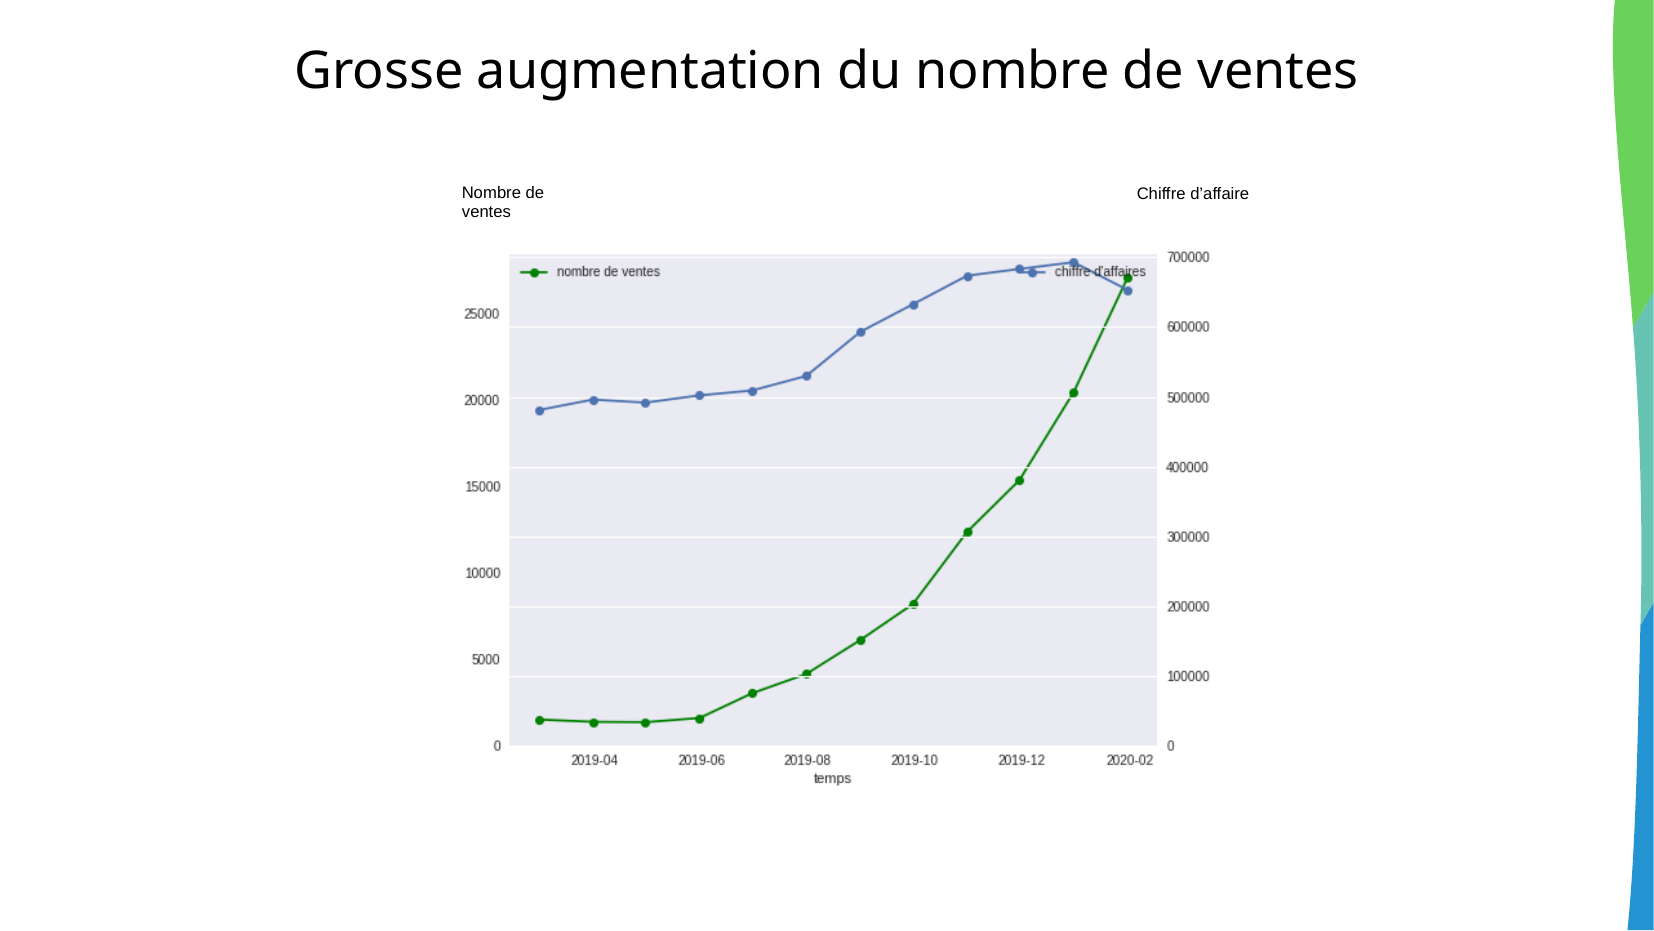

# Grosse augmentation du nombre de ventes
Nombre de ventes
Chiffre d’affaire